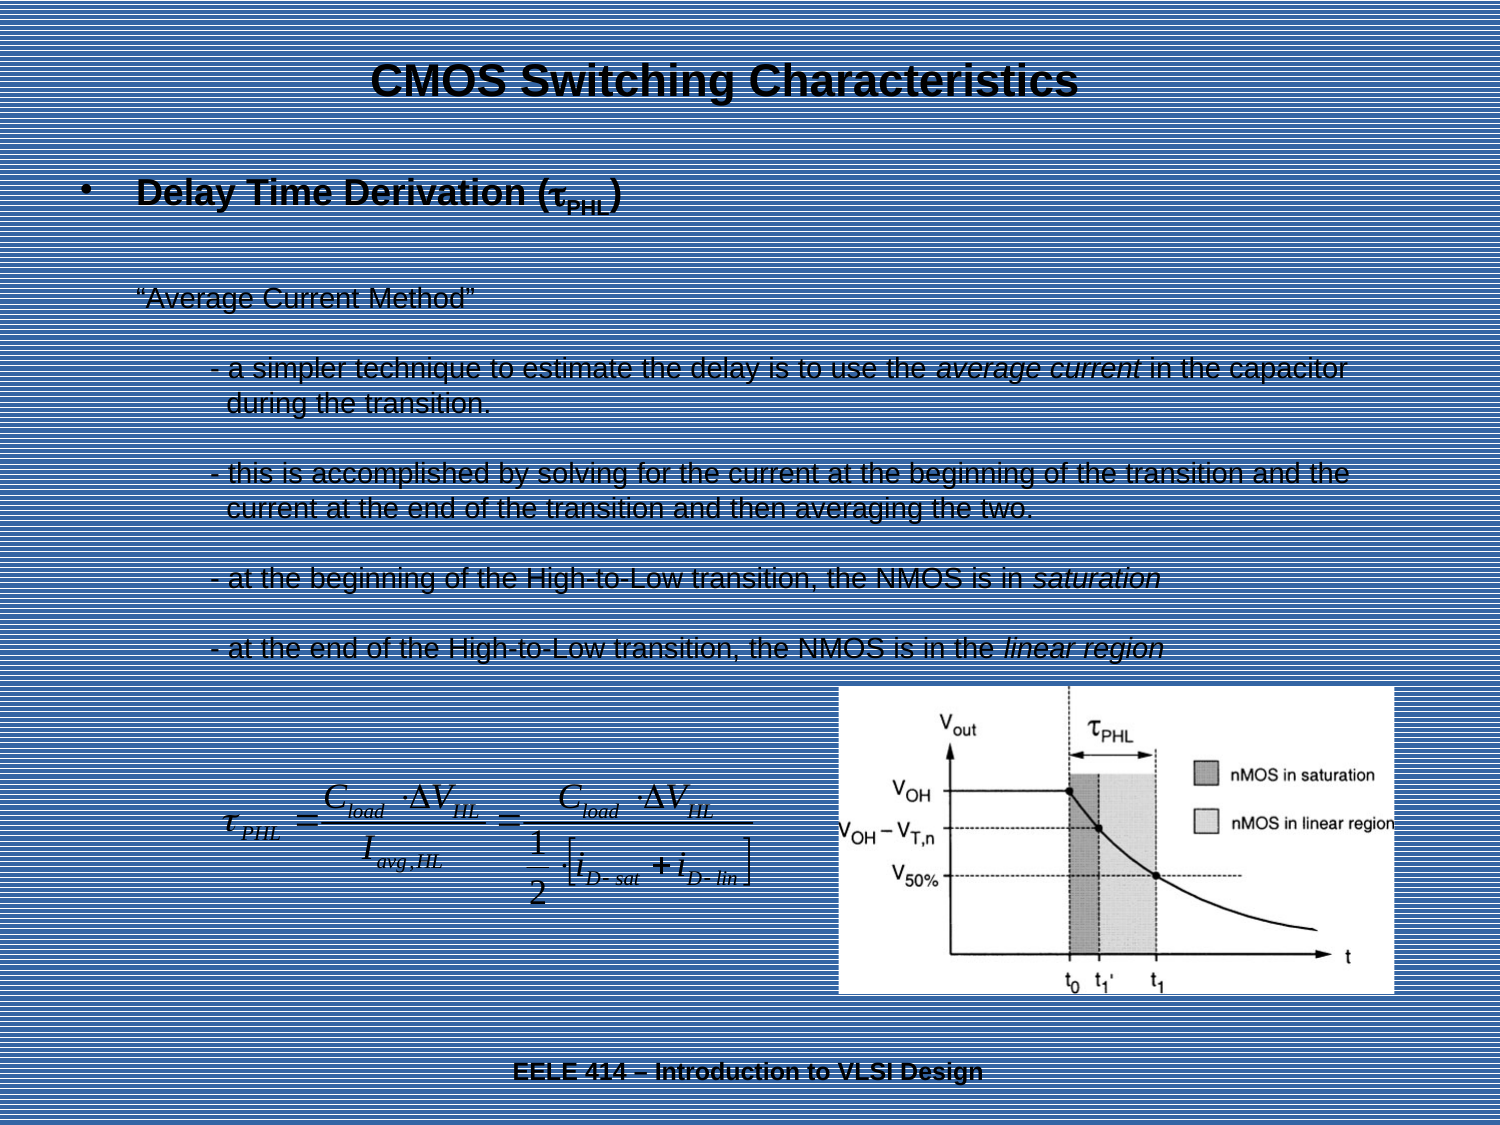

# CMOS Switching Characteristics
Delay Time Derivation (PHL)
“Average Current Method”
 	- a simpler technique to estimate the delay is to use the average current in the capacitor
 	 during the transition.
 	- this is accomplished by solving for the current at the beginning of the transition and the
 	 current at the end of the transition and then averaging the two.
 	- at the beginning of the High-to-Low transition, the NMOS is in saturation
 	- at the end of the High-to-Low transition, the NMOS is in the linear region